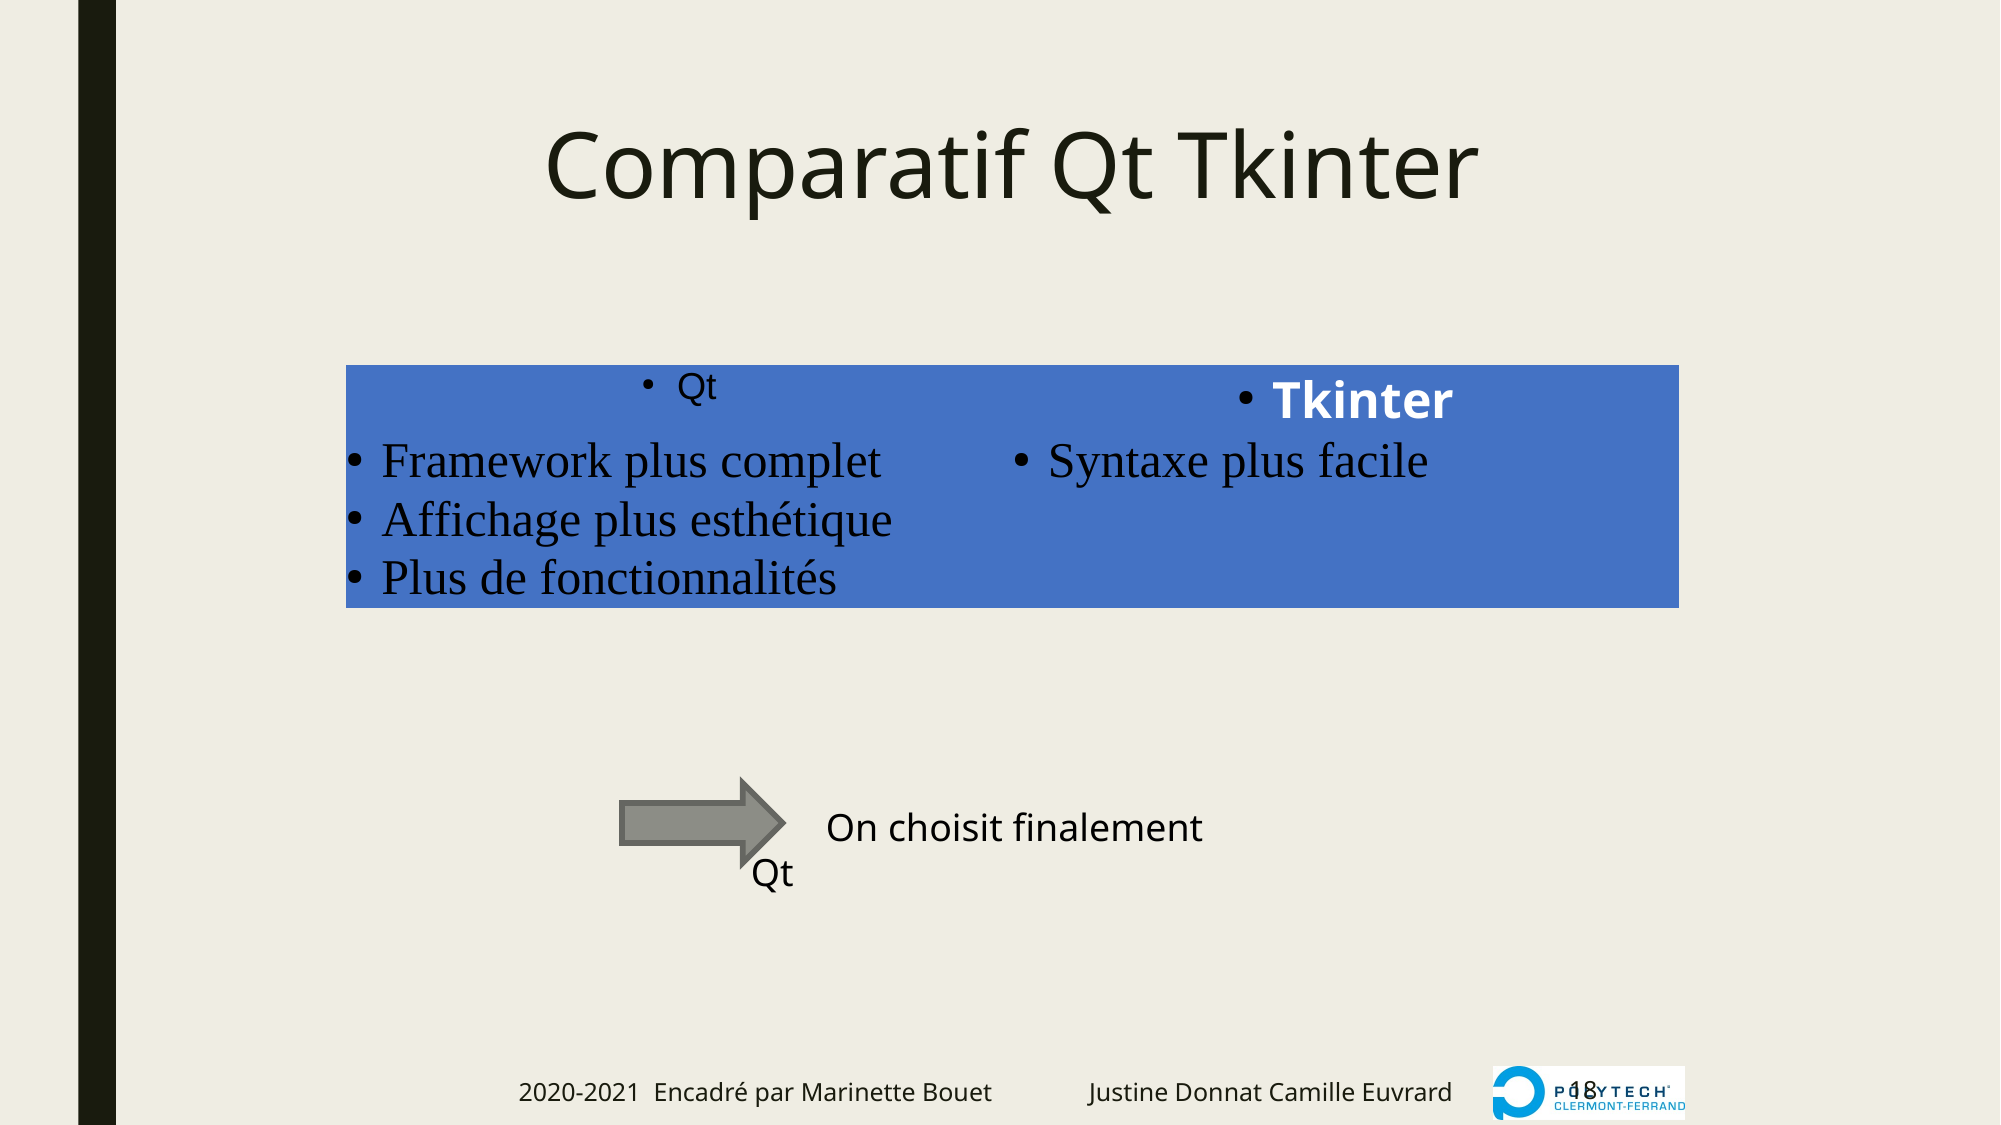

# Comparatif Qt Tkinter
| Qt | Tkinter |
| --- | --- |
| Framework plus complet | Syntaxe plus facile |
| Affichage plus esthétique | |
| Plus de fonctionnalités | |
	On choisit finalement Qt
2020-2021 Encadré par Marinette Bouet Justine Donnat Camille Euvrard